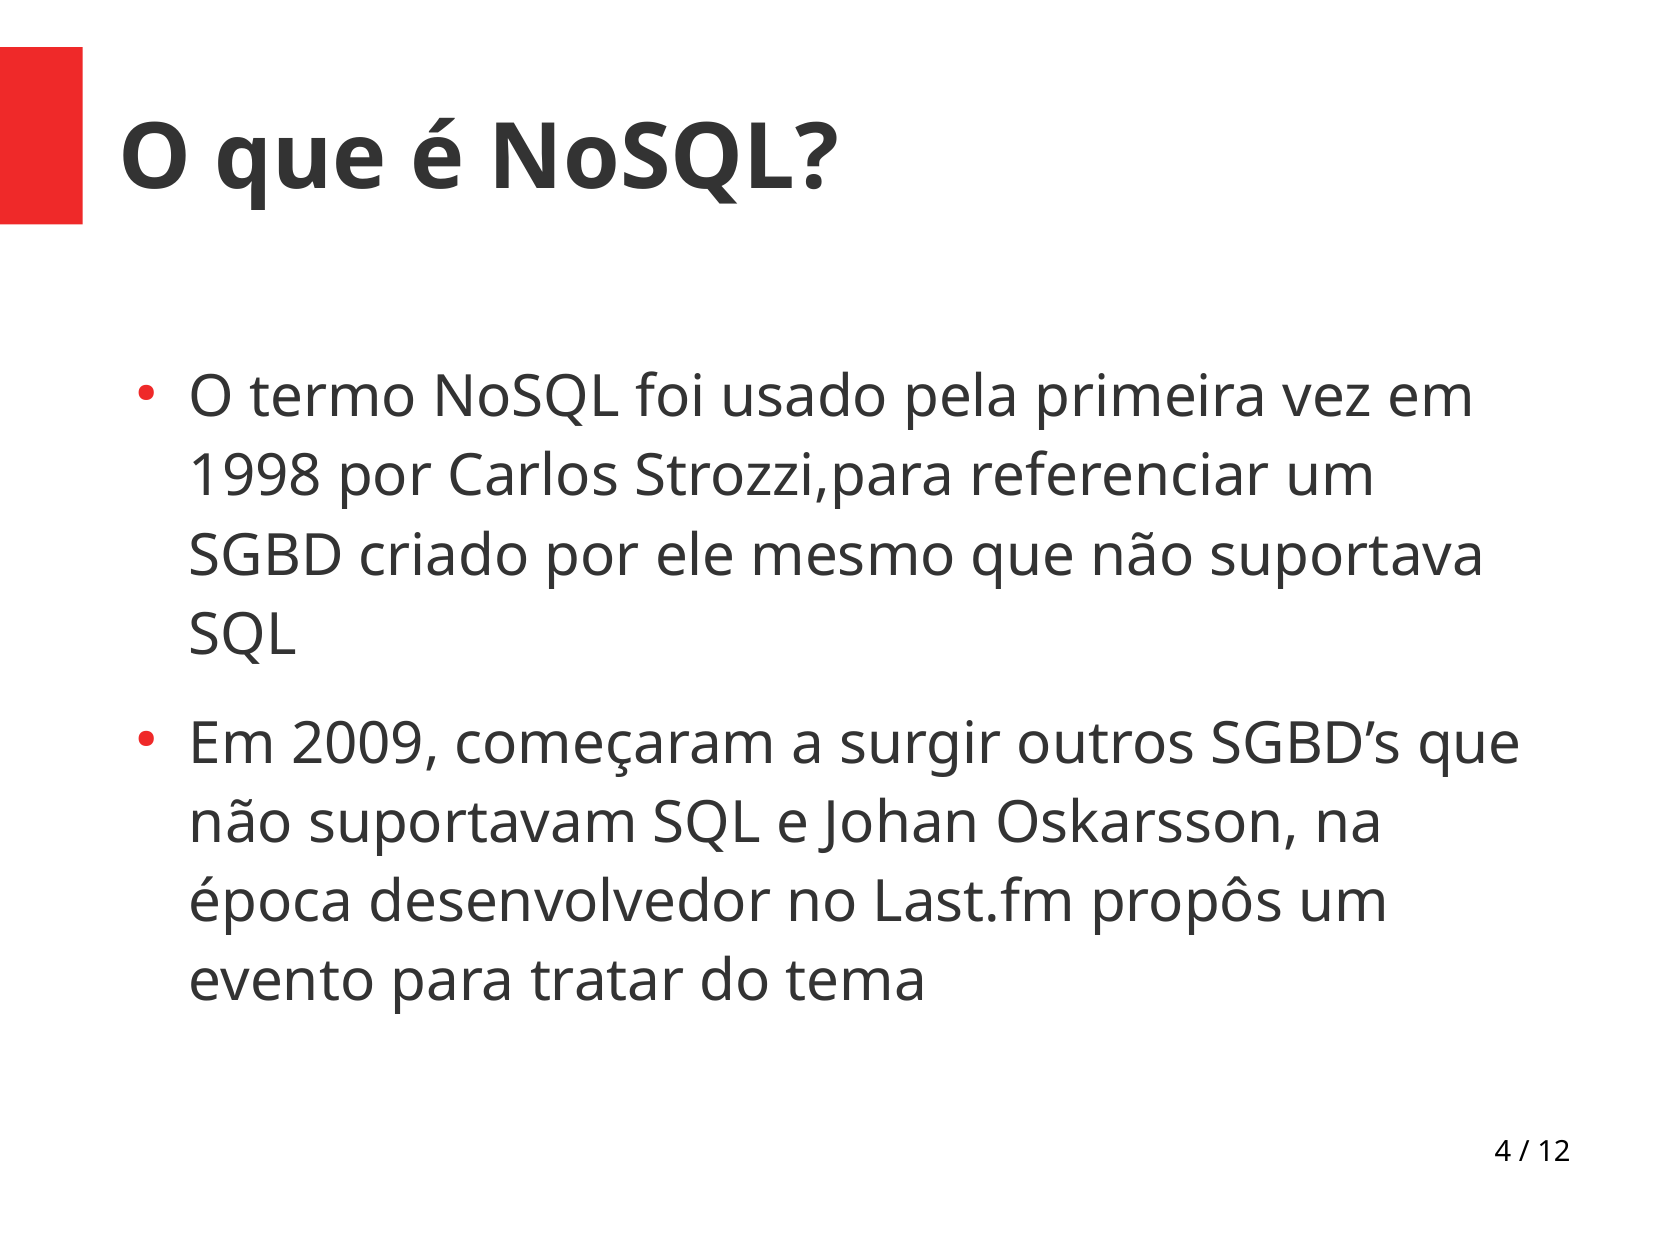

# O que é NoSQL?
O termo NoSQL foi usado pela primeira vez em 1998 por Carlos Strozzi,para referenciar um SGBD criado por ele mesmo que não suportava SQL
Em 2009, começaram a surgir outros SGBD’s que não suportavam SQL e Johan Oskarsson, na época desenvolvedor no Last.fm propôs um evento para tratar do tema
4